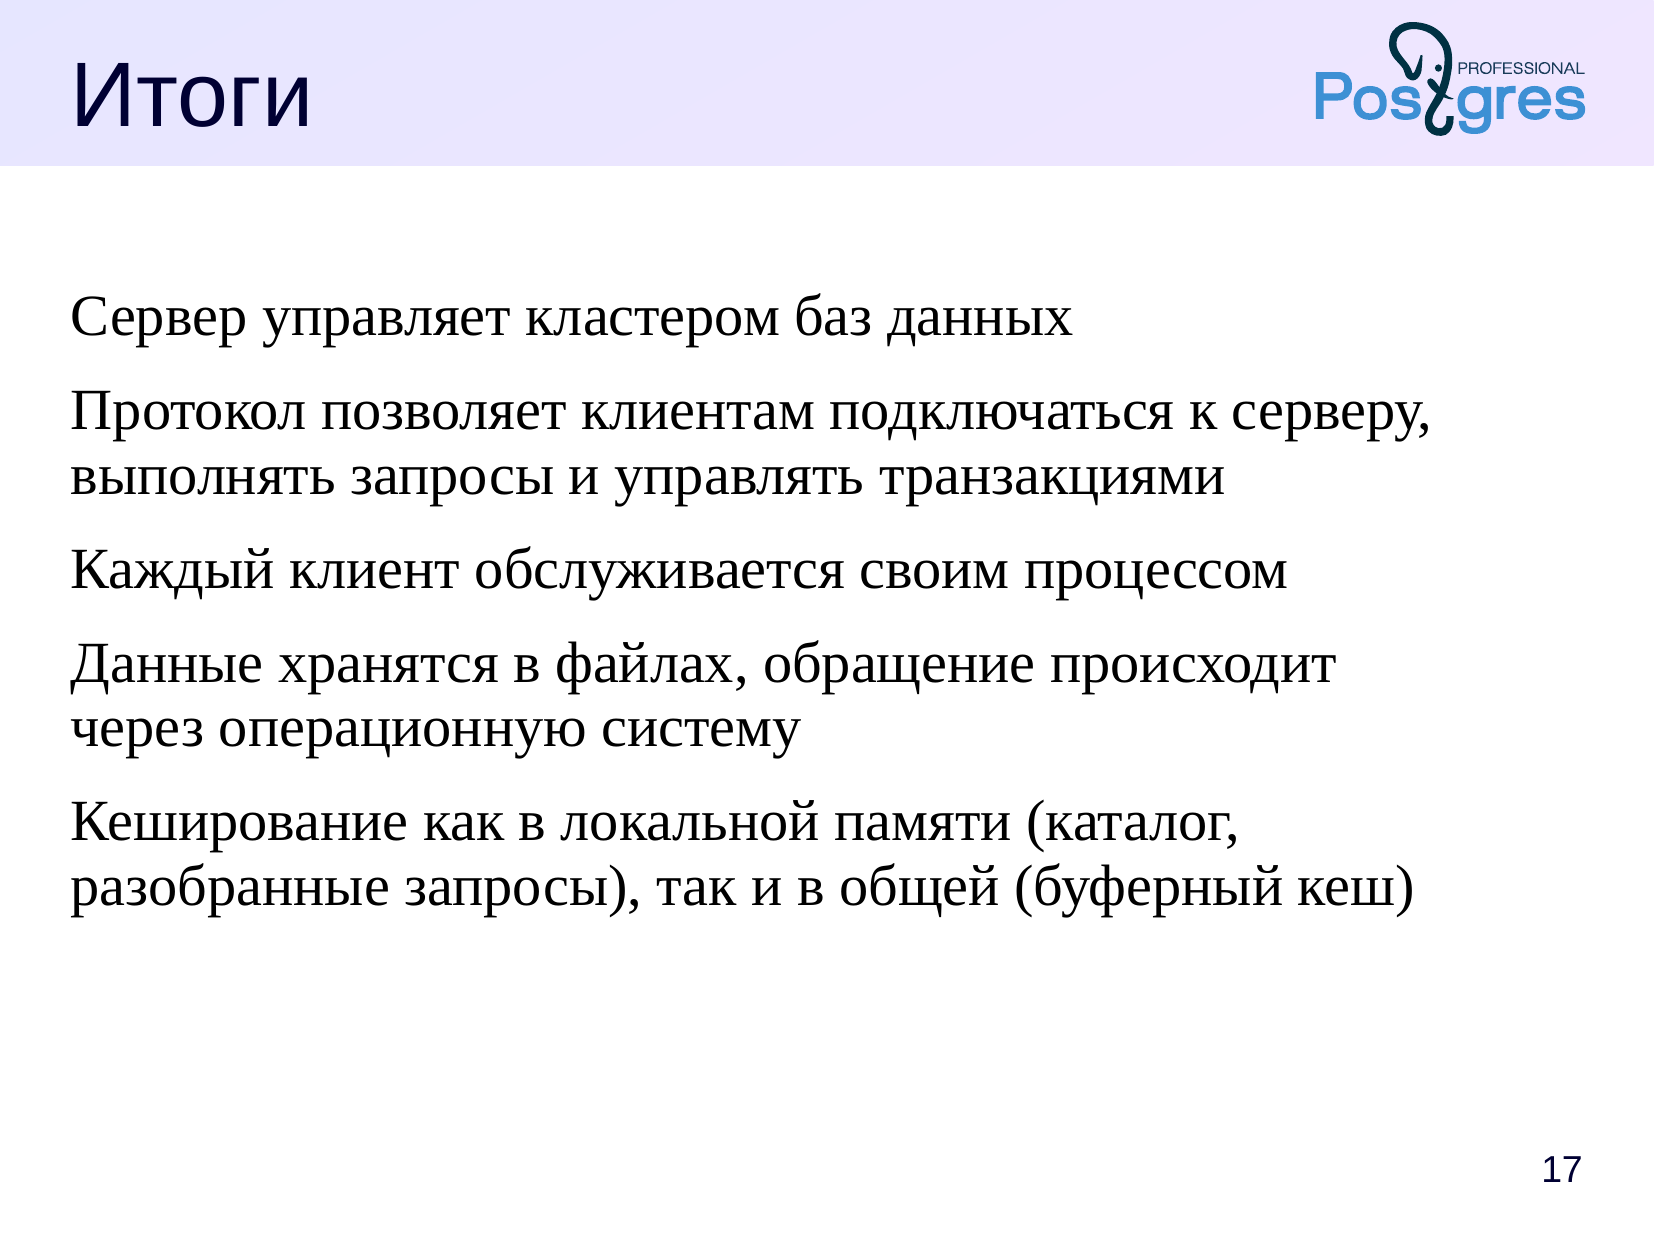

# Итоги
Сервер управляет кластером баз данных
Протокол позволяет клиентам подключаться к серверу,
выполнять запросы и управлять транзакциями
Каждый клиент обслуживается своим процессом
Данные хранятся в файлах, обращение происходит
через операционную систему
Кеширование как в локальной памяти (каталог,
разобранные запросы), так и в общей (буферный кеш)